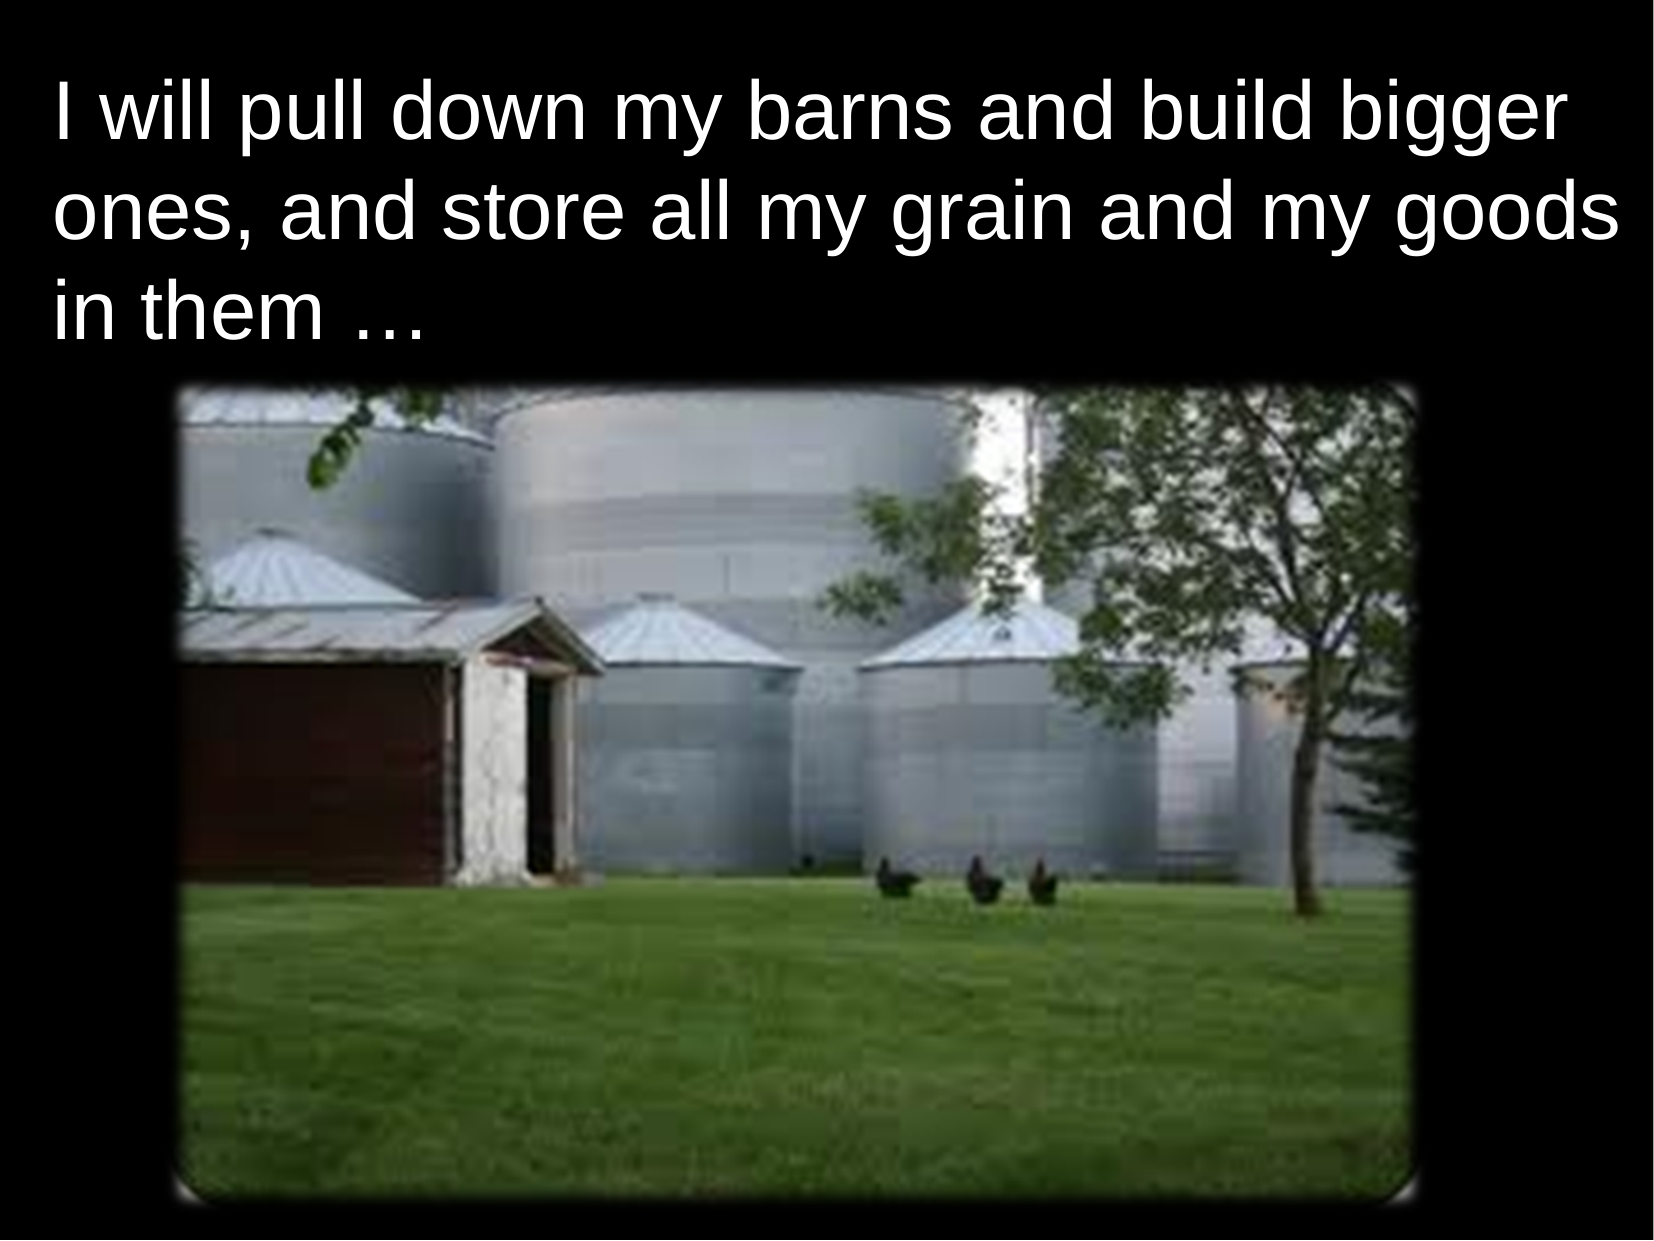

# I will pull down my barns and build bigger ones, and store all my grain and my goods in them …